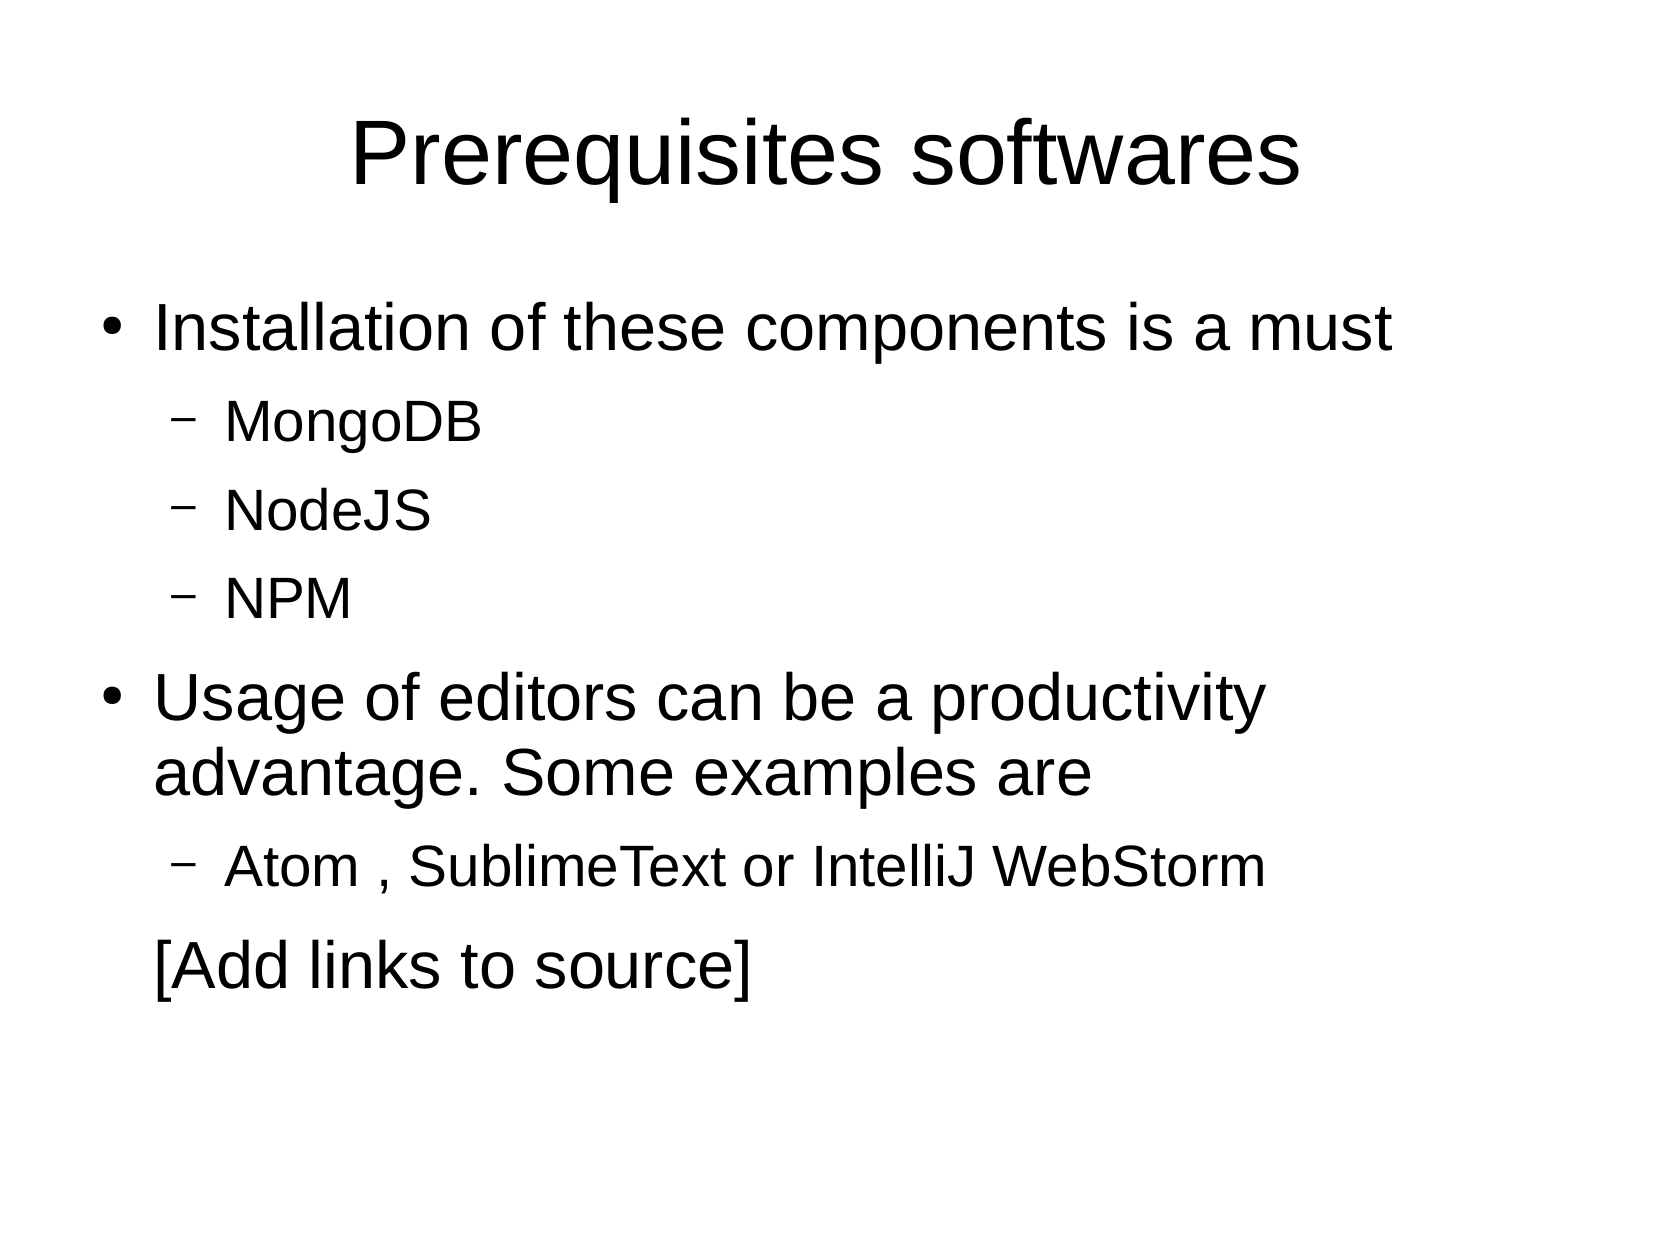

# Prerequisites softwares
Installation of these components is a must
MongoDB
NodeJS
NPM
Usage of editors can be a productivity advantage. Some examples are
Atom , SublimeText or IntelliJ WebStorm
[Add links to source]